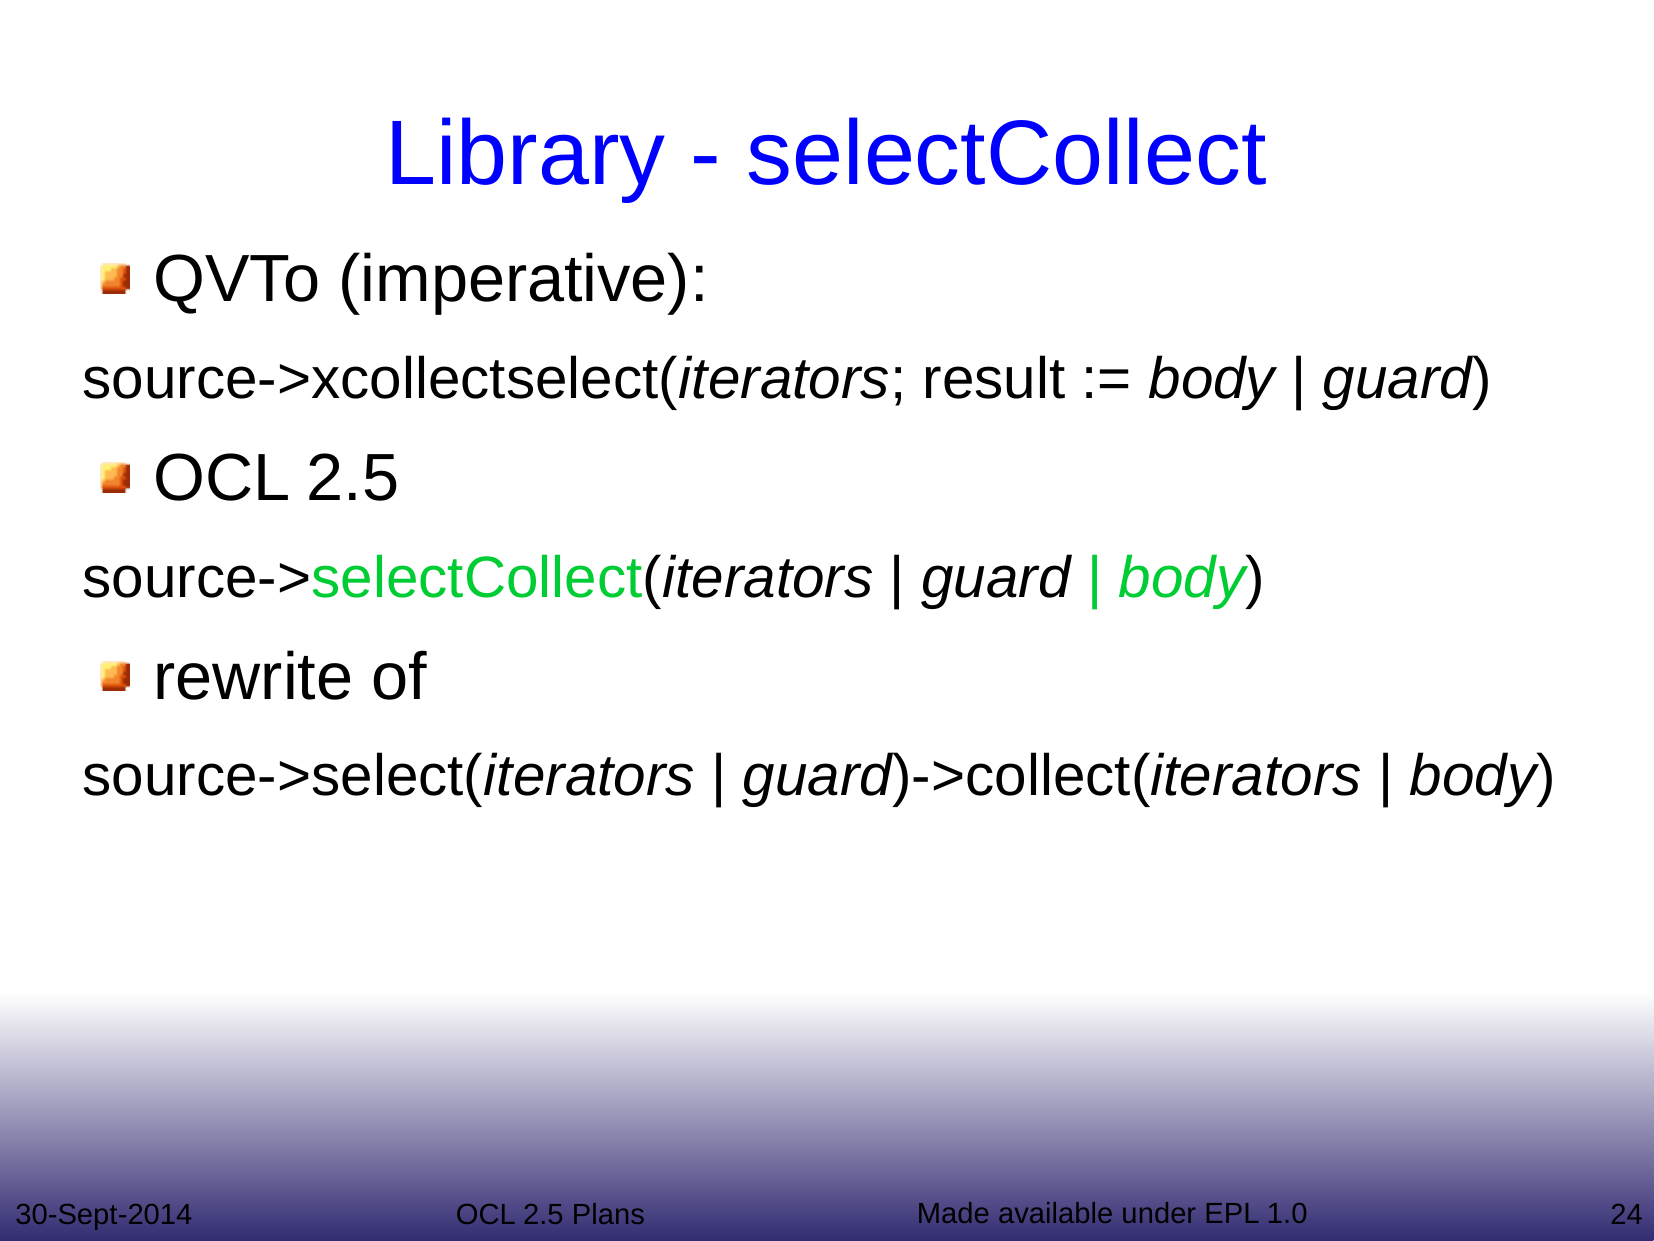

# Library - selectCollect
QVTo (imperative):
source->xcollectselect(iterators; result := body | guard)
OCL 2.5
source->selectCollect(iterators | guard | body)
rewrite of
source->select(iterators | guard)->collect(iterators | body)
30-Sept-2014
OCL 2.5 Plans
24